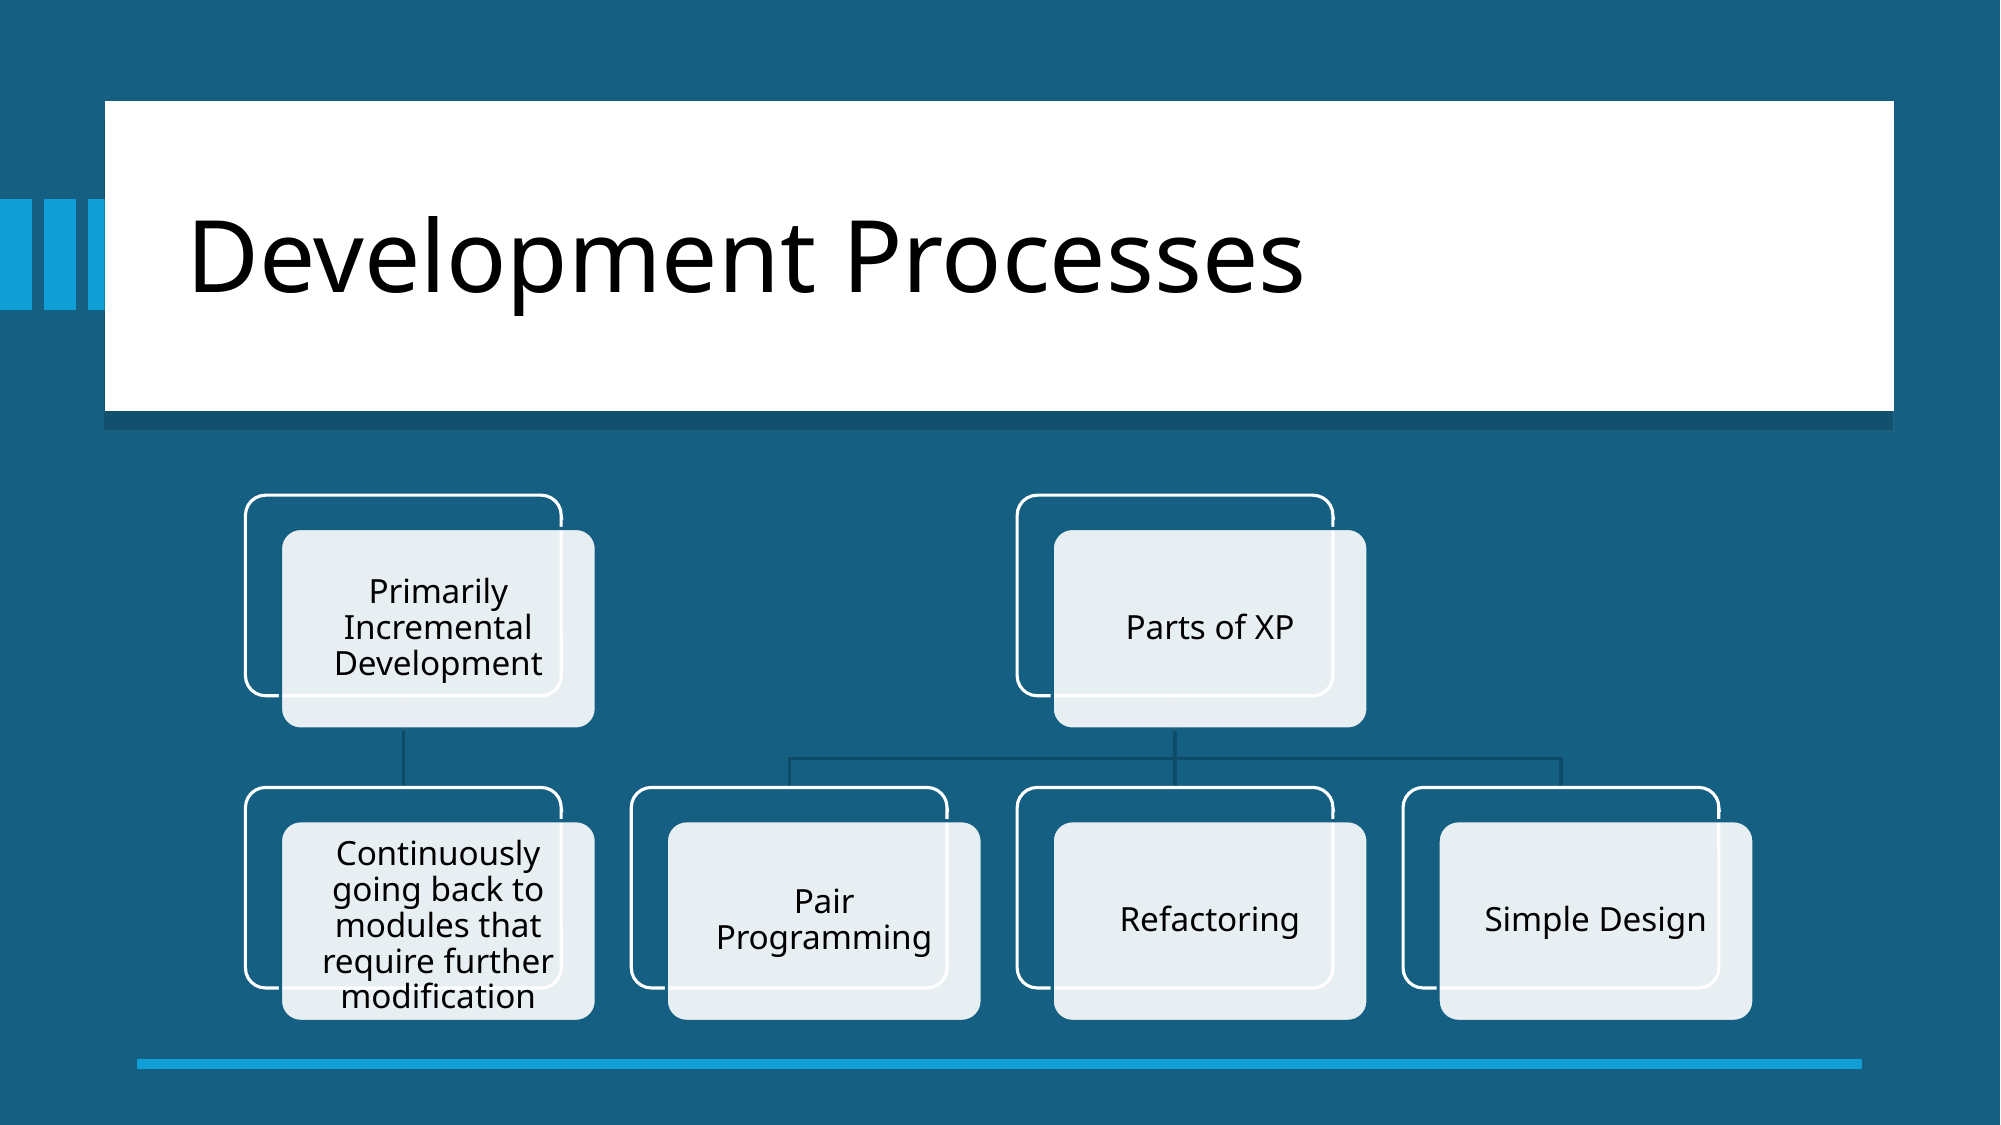

# Development Processes
Primarily Incremental Development
Parts of XP
Continuously going back to modules that require further modification
Pair Programming
Refactoring
Simple Design